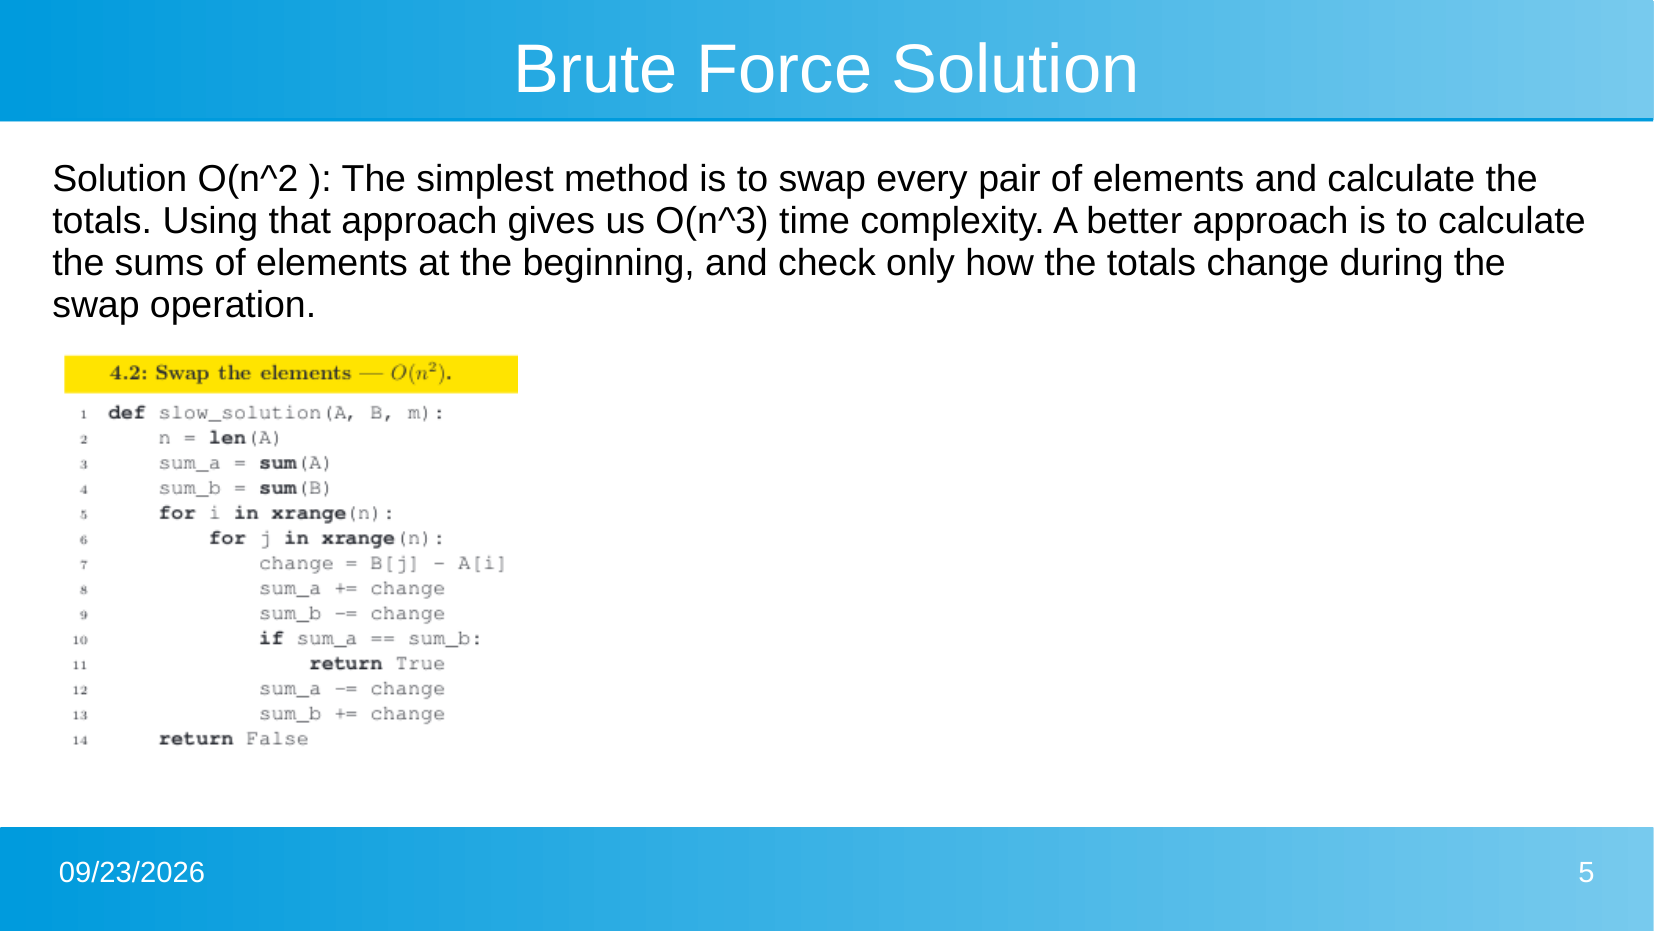

# Brute Force Solution
Solution O(n^2 ): The simplest method is to swap every pair of elements and calculate the
totals. Using that approach gives us O(n^3) time complexity. A better approach is to calculate
the sums of elements at the beginning, and check only how the totals change during the swap operation.
5